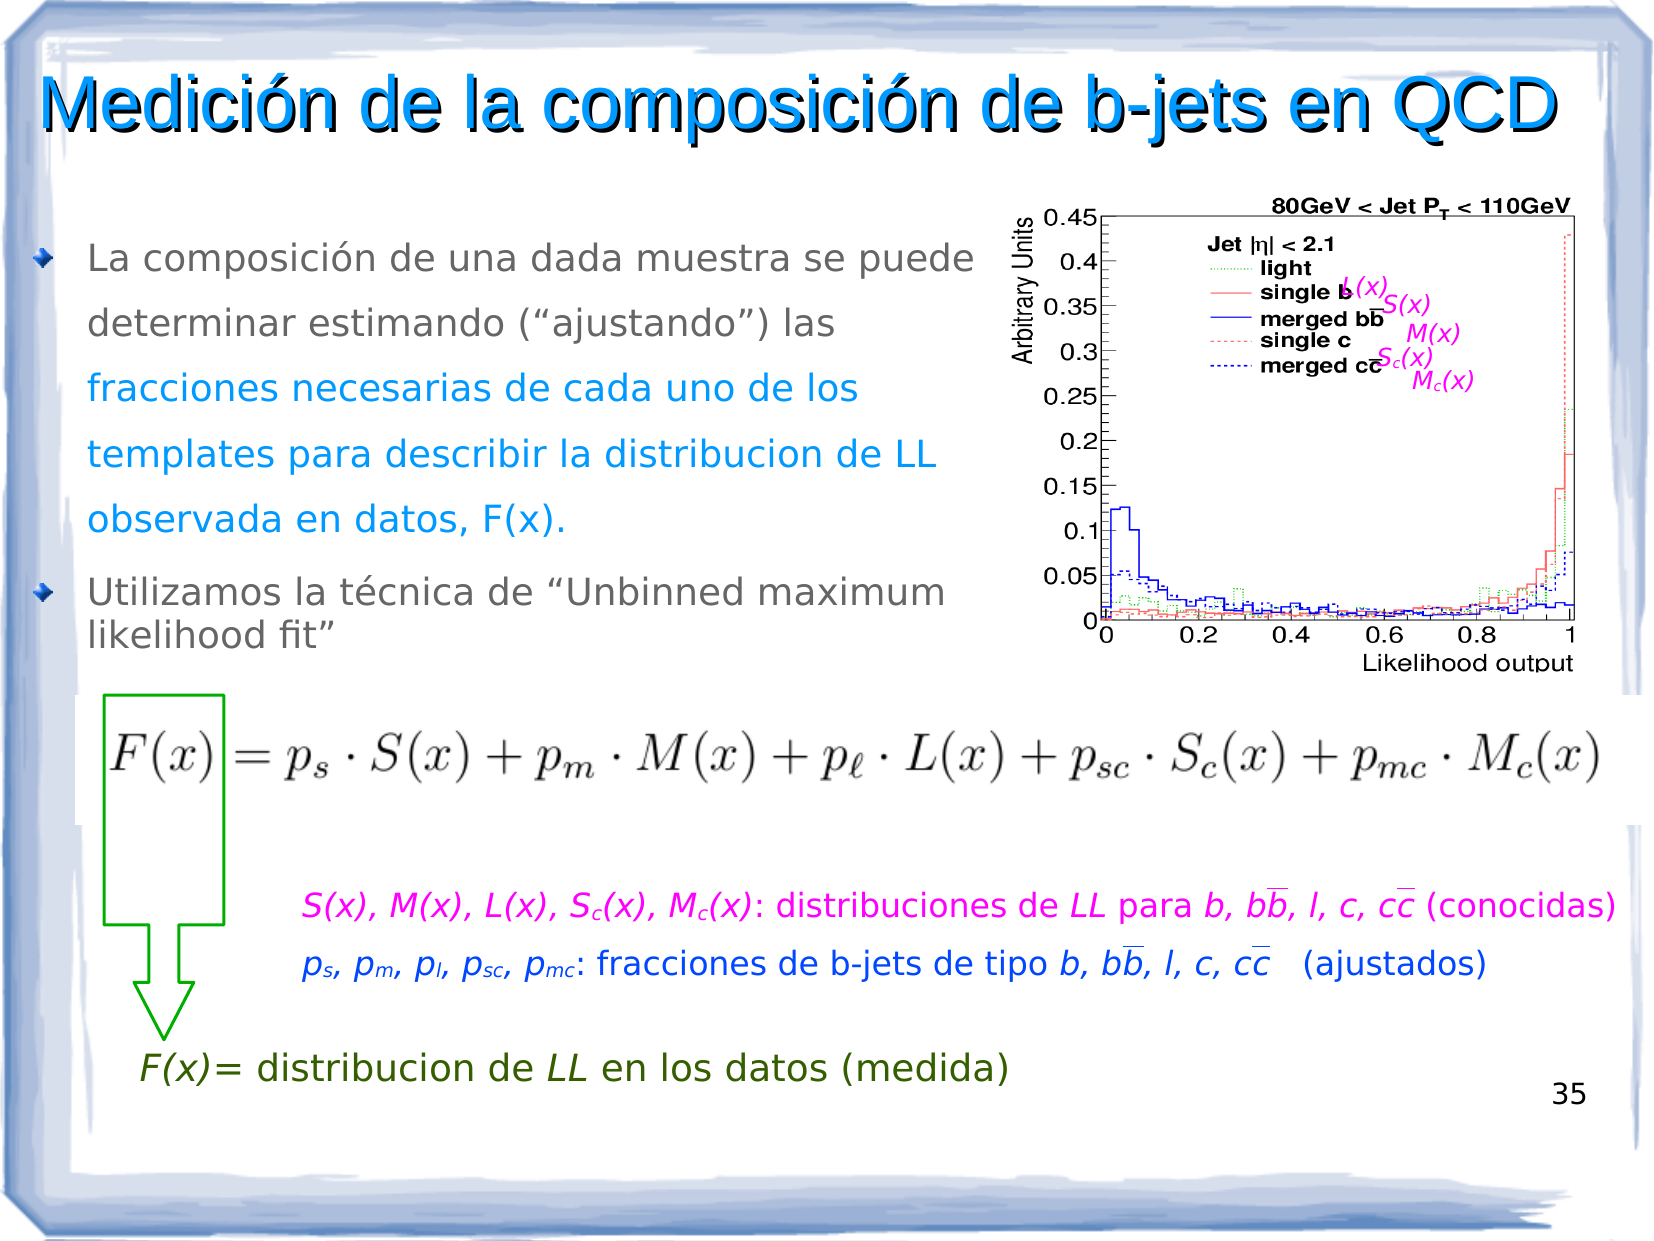

Medición de la composición de b-jets en QCD
# La composición de una dada muestra se puede determinar estimando (“ajustando”) las fracciones necesarias de cada uno de los templates para describir la distribucion de LL observada en datos, F(x).
Utilizamos la técnica de “Unbinned maximum likelihood fit”
L(x)
S(x)
M(x)
Sc(x)
Mc(x)
S(x), M(x), L(x), Sc(x), Mc(x): distribuciones de LL para b, bb, l, c, cc (conocidas)
ps, pm, pl, psc, pmc: fracciones de b-jets de tipo b, bb, l, c, cc (ajustados)
F(x)= distribucion de LL en los datos (medida)
35